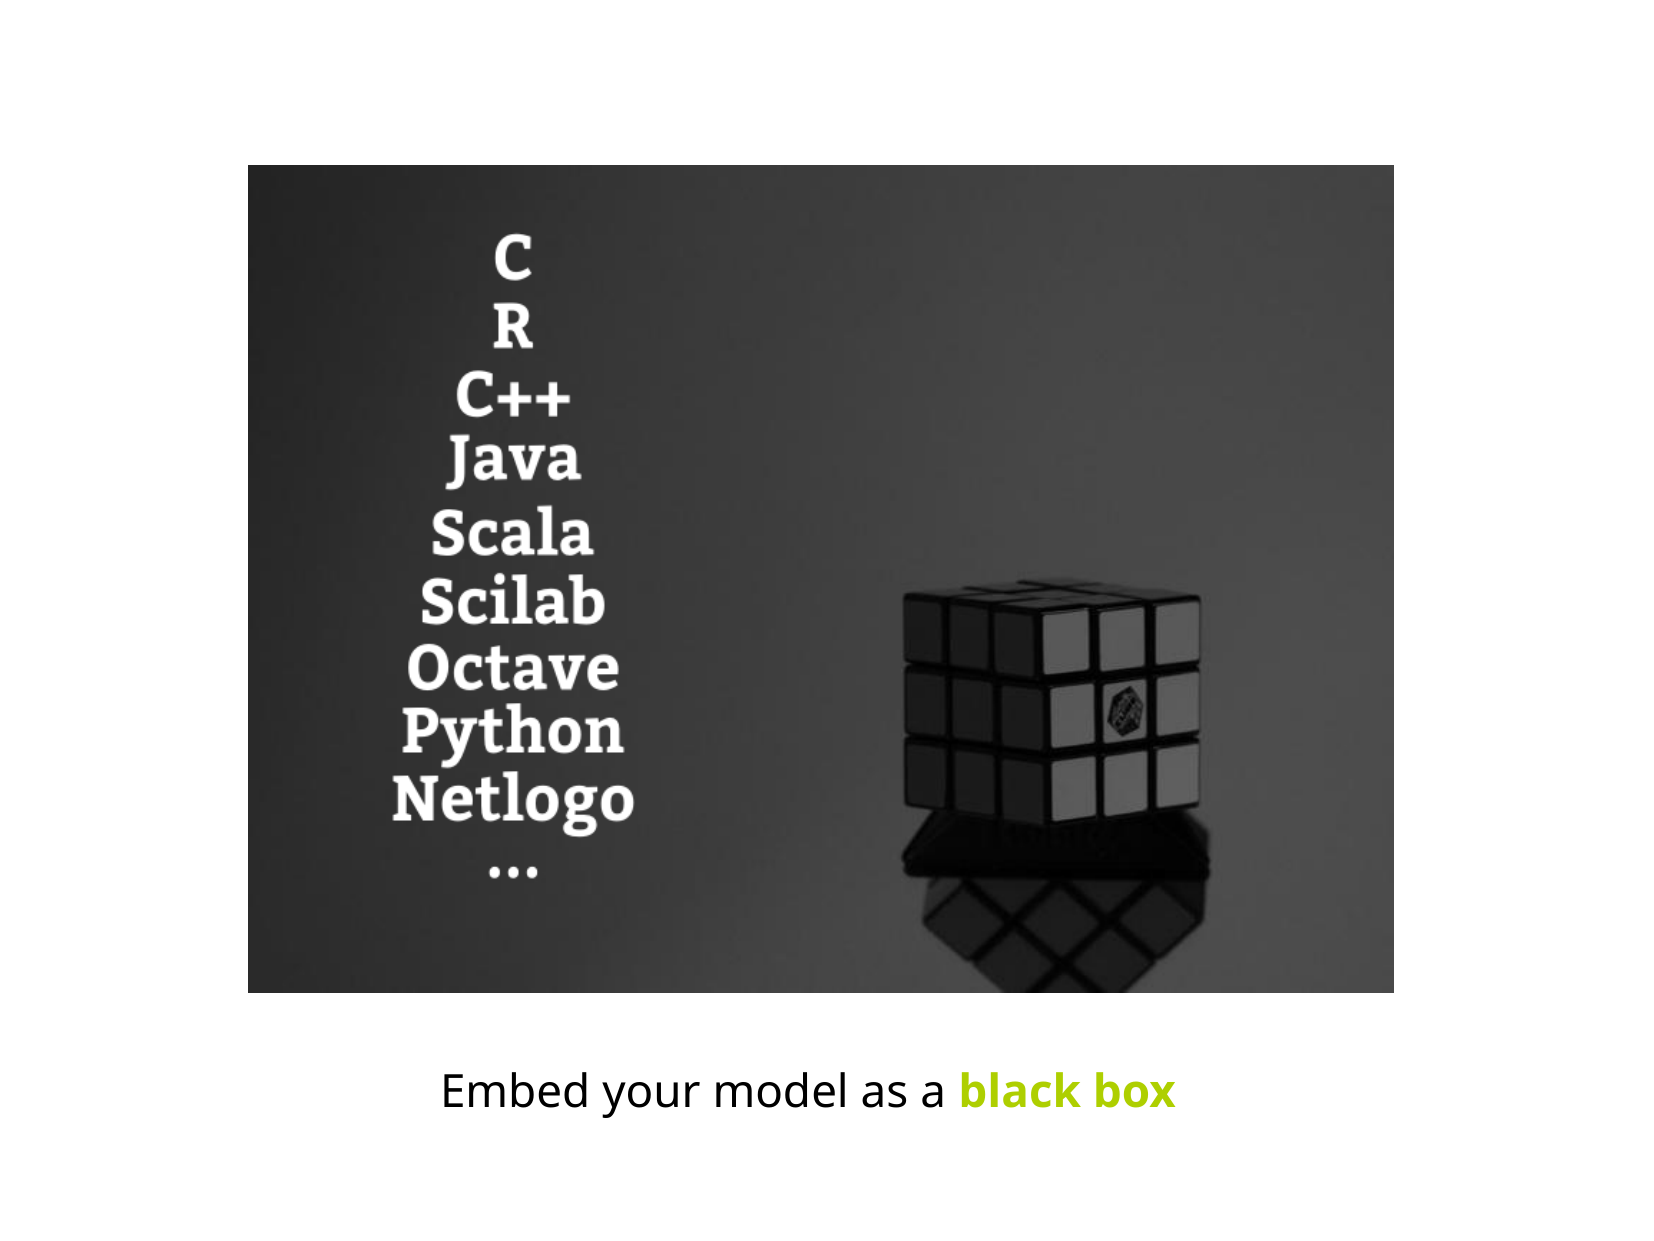

#
Embed your model as a black box